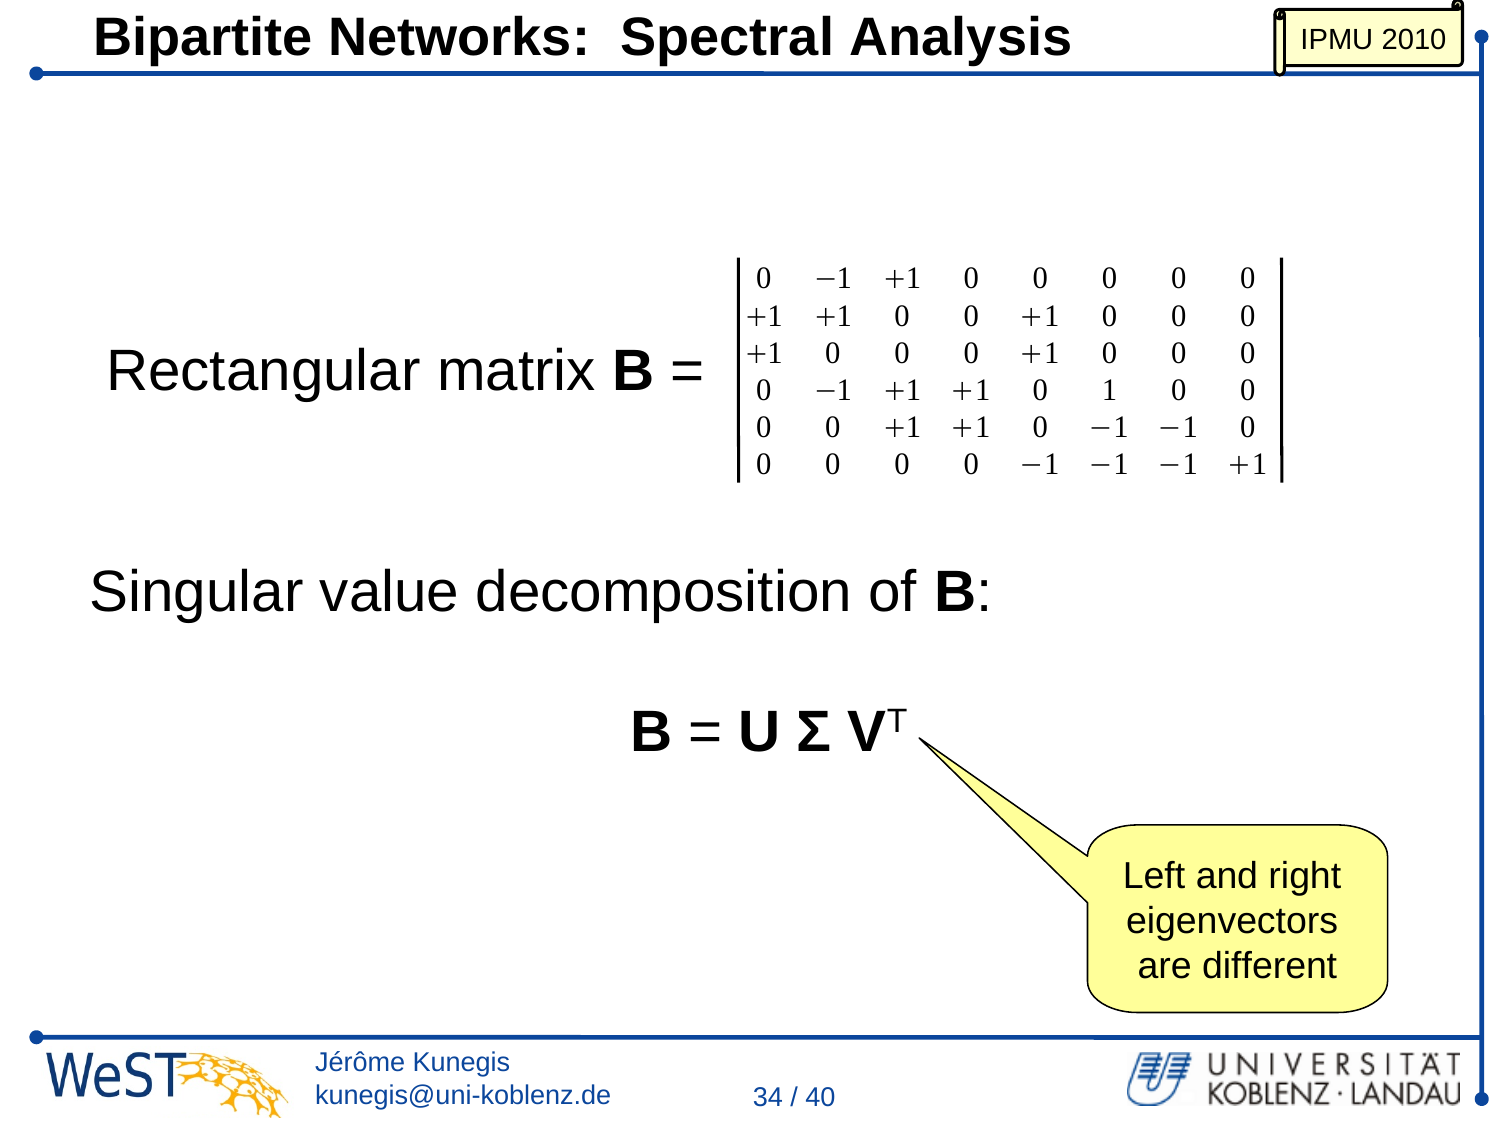

IPMU 2010
Bipartite Networks: Spectral Analysis
Rectangular matrix B =
Singular value decomposition of B:
B = U Σ VT
Left and right
eigenvectors
are different